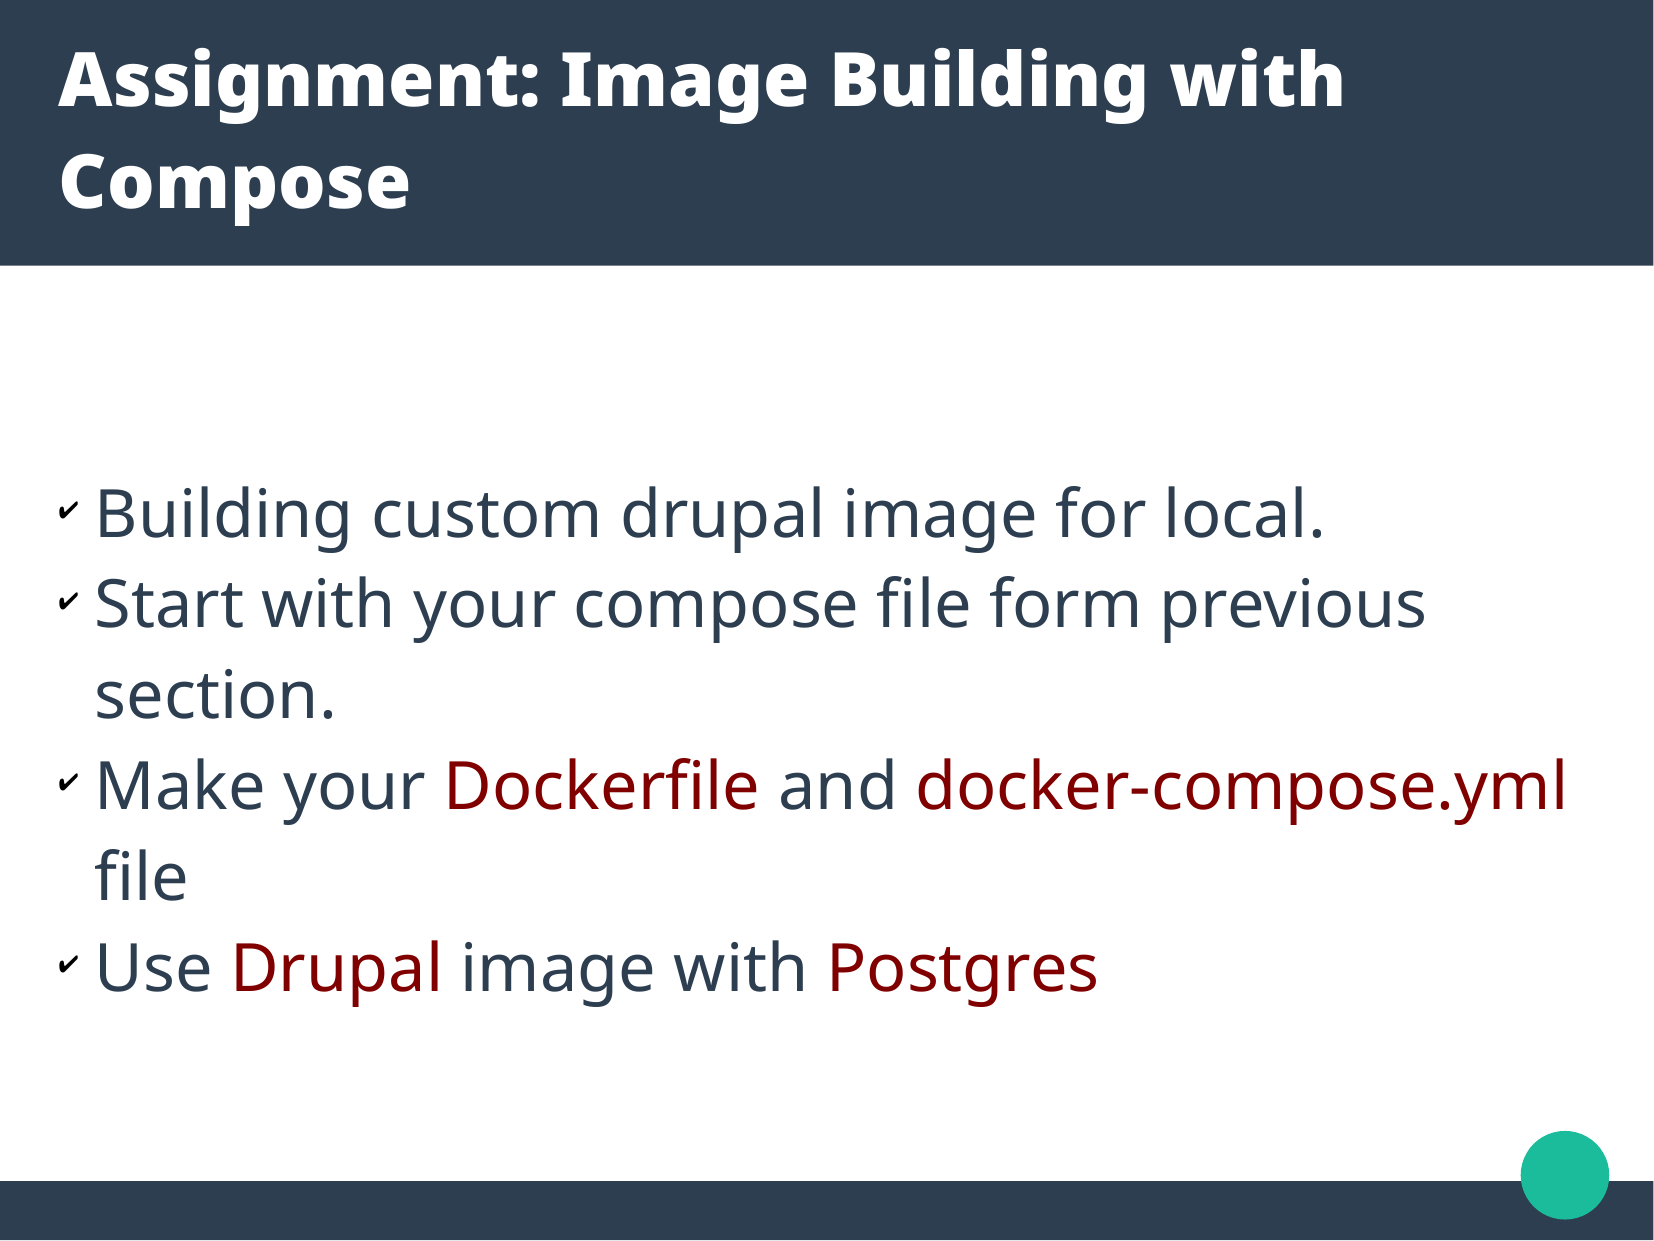

# Assignment: Image Building with Compose
Building custom drupal image for local.
Start with your compose file form previous section.
Make your Dockerfile and docker-compose.yml file
Use Drupal image with Postgres